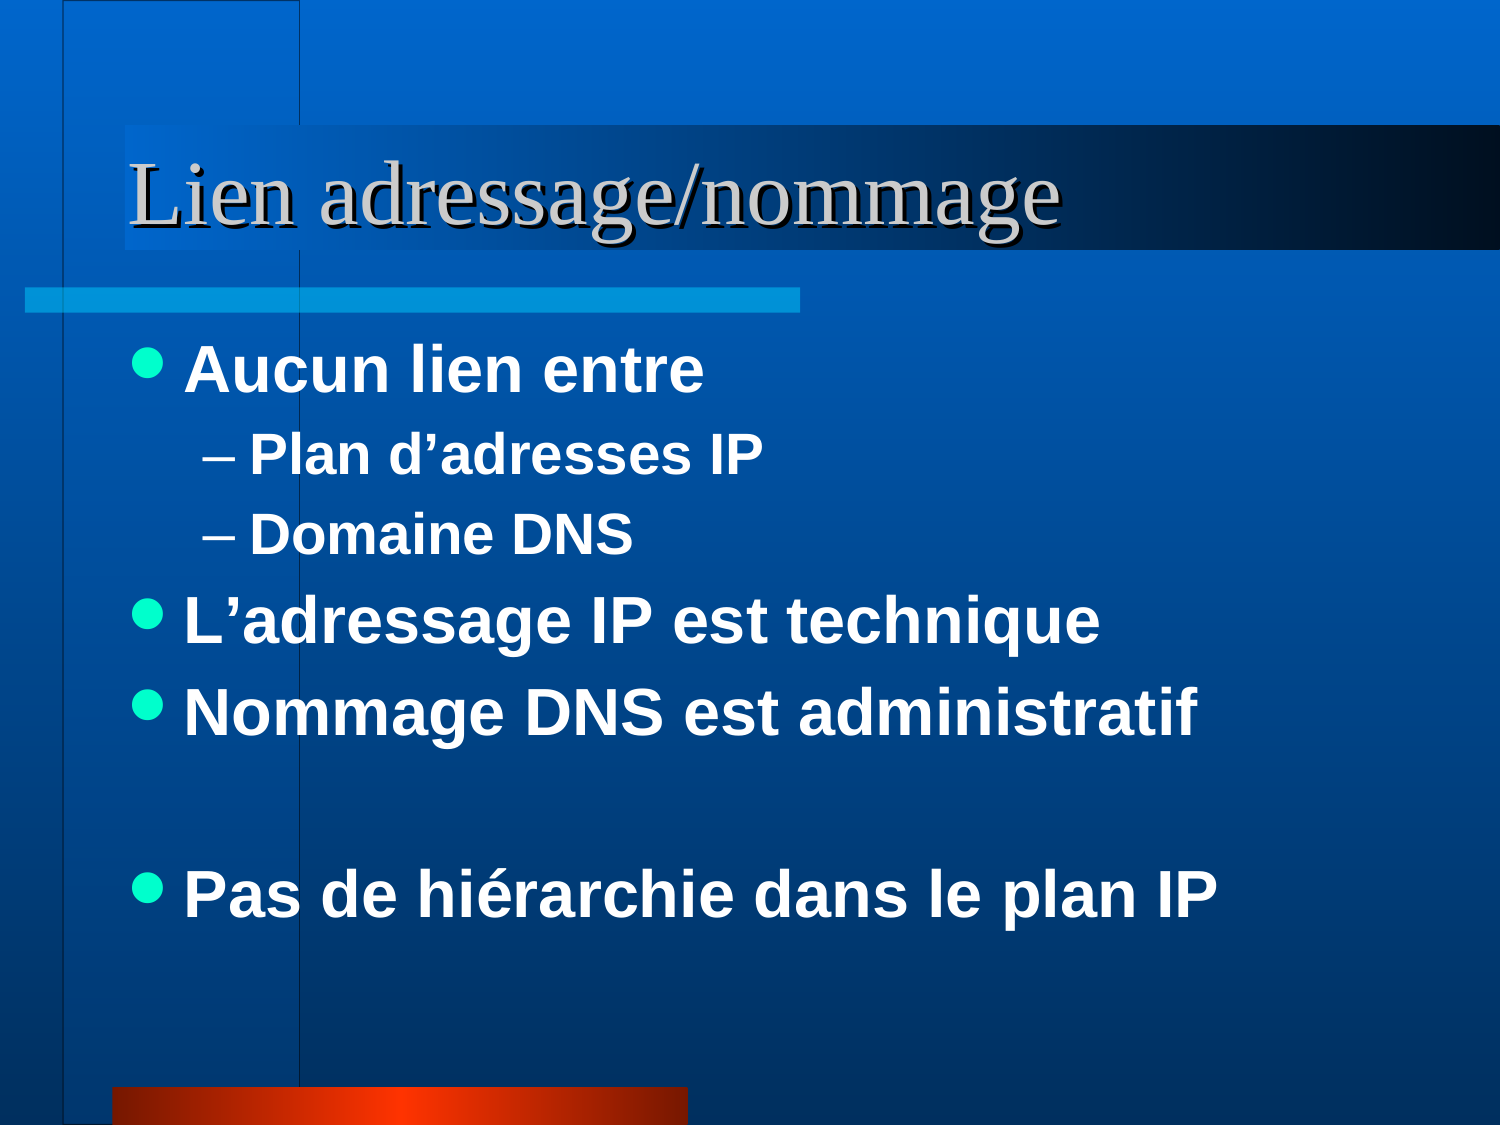

# Lien adressage/nommage
Aucun lien entre
Plan d’adresses IP
Domaine DNS
L’adressage IP est technique
Nommage DNS est administratif
Pas de hiérarchie dans le plan IP